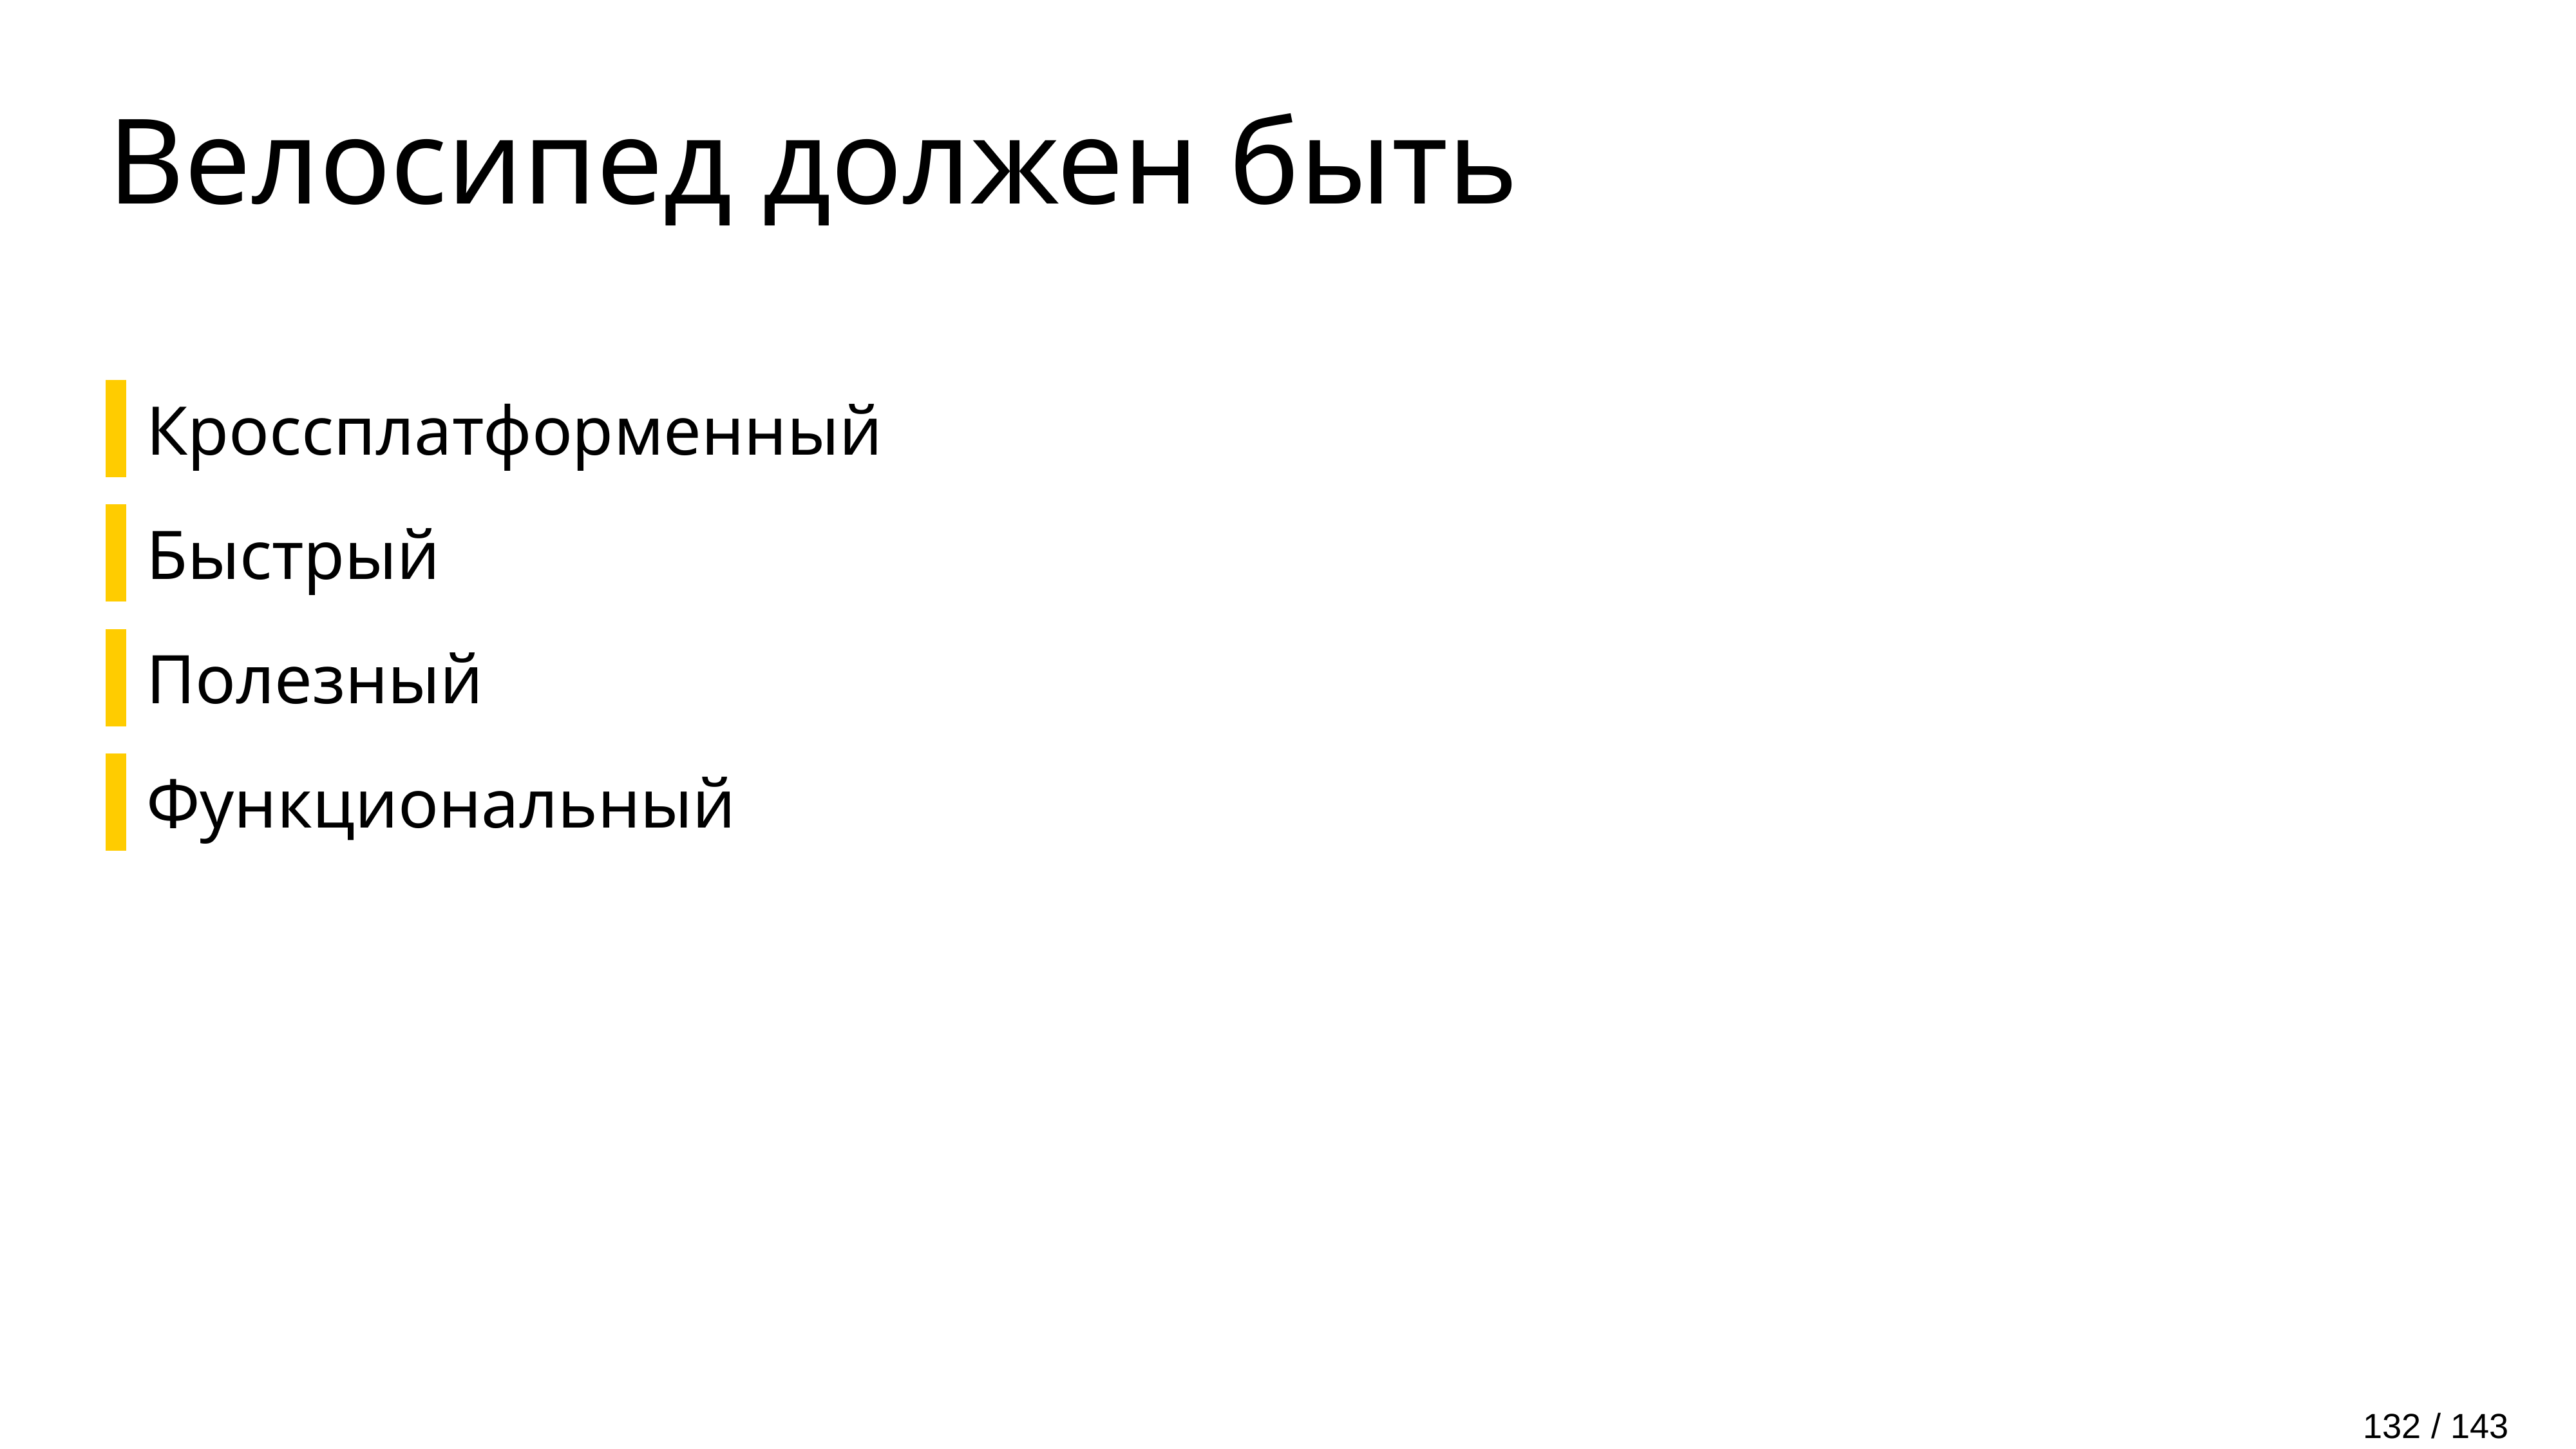

# Велосипед должен быть
 Кроссплатформенный
 Быстрый
 Полезный
 Функциональный